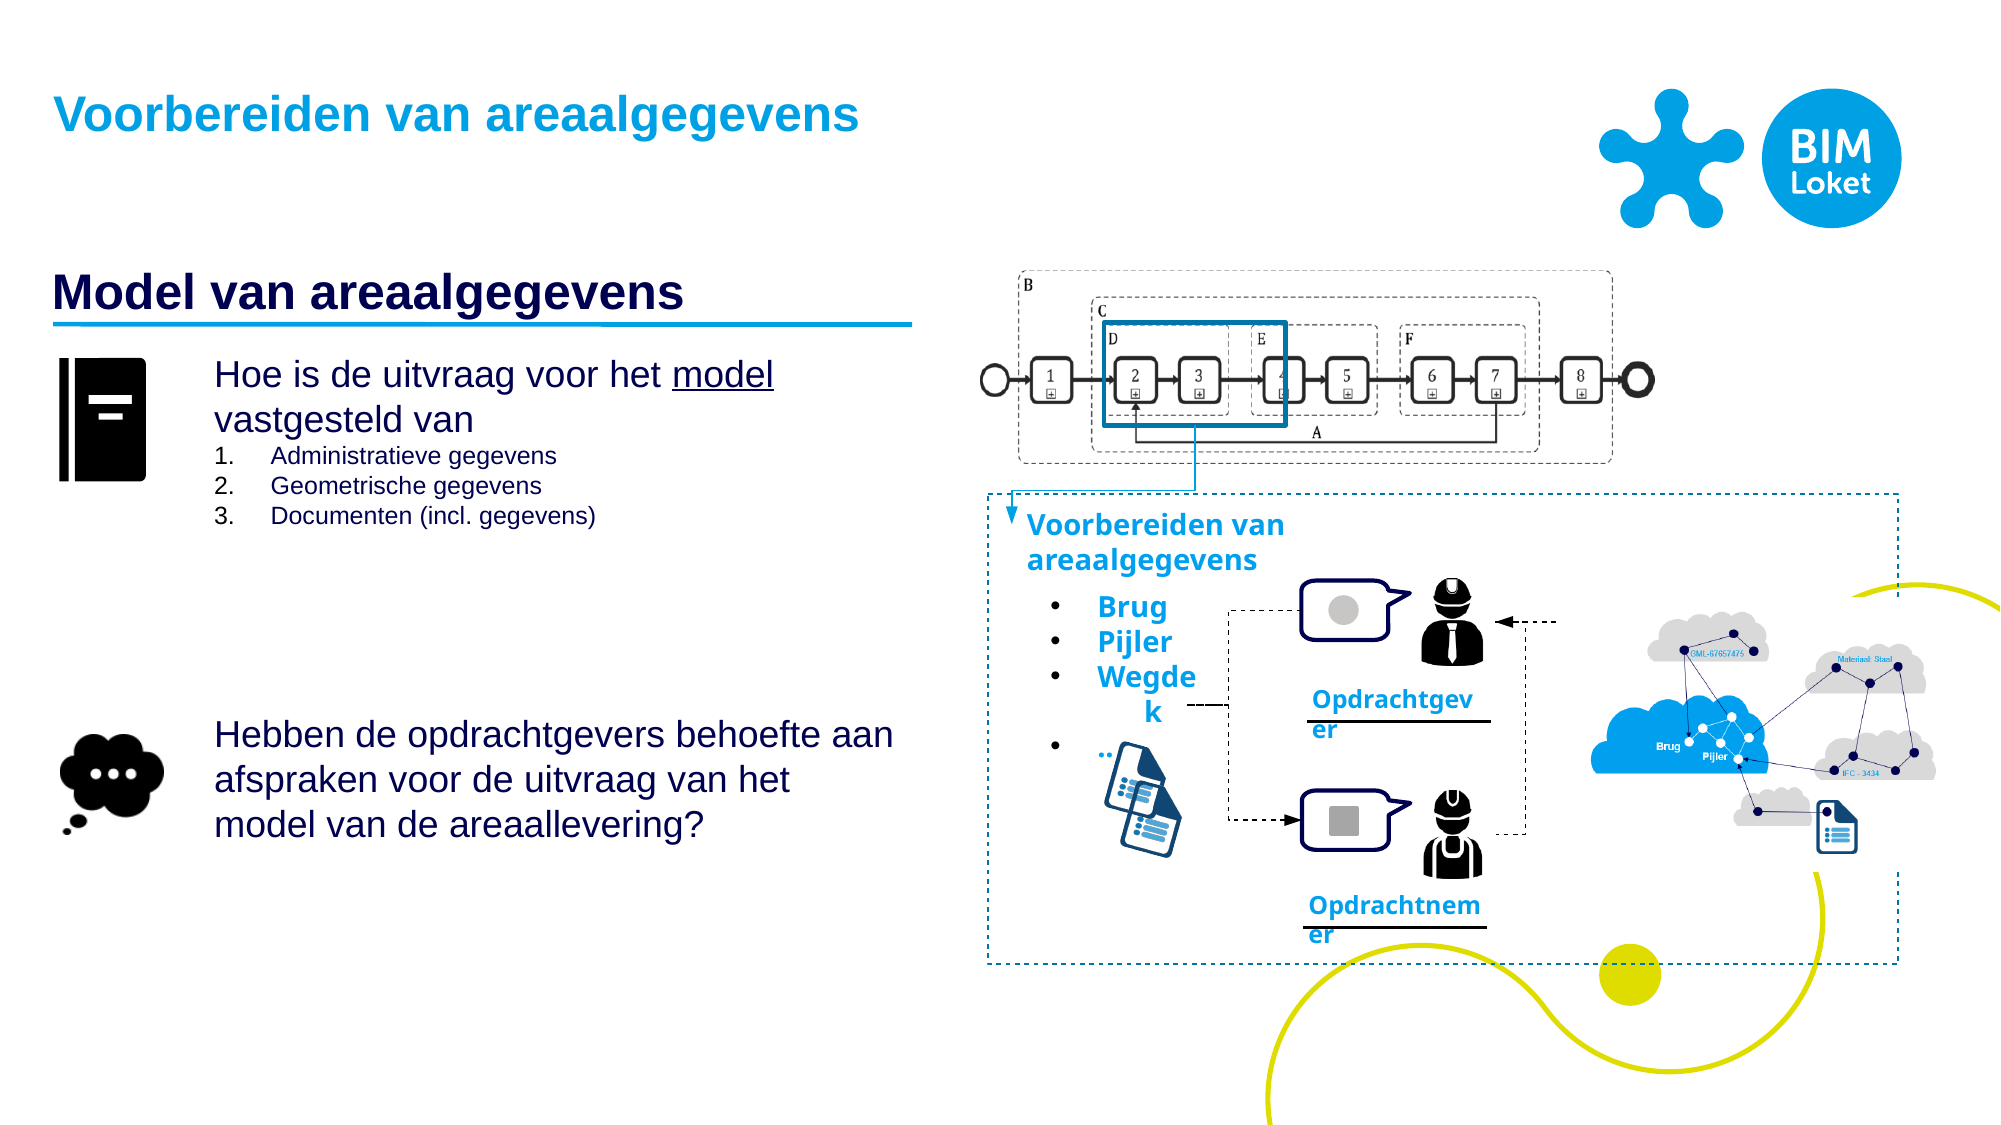

# Voorbereiden van areaalgegevens
Model van areaalgegevens
Hoe is de uitvraag voor het model vastgesteld van
Administratieve gegevens
Geometrische gegevens
Documenten (incl. gegevens)
Hebben de opdrachtgevers behoefte aan afspraken voor de uitvraag van het model van de areaallevering?
Voorbereiden van areaalgegevens
Brug
Pijler
Wegdek
..
Opdrachtgever
Opdrachtnemer